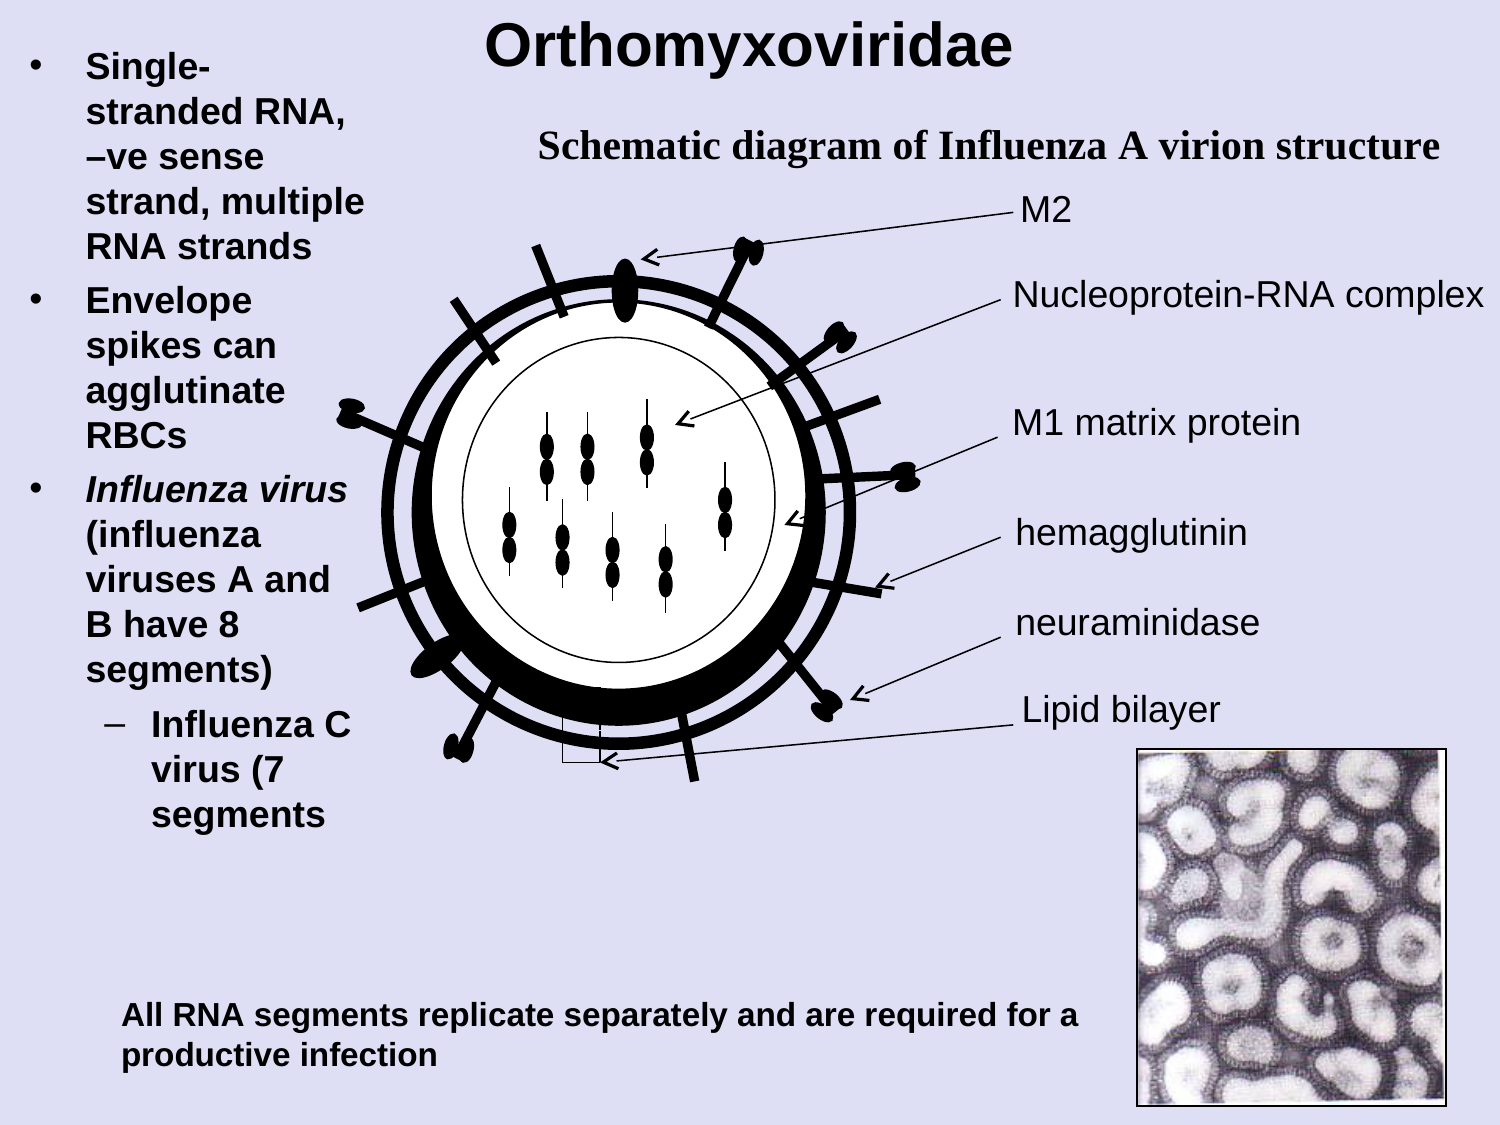

Orthomyxoviridae
Single-stranded RNA, –ve sense strand, multiple RNA strands
Envelope spikes can agglutinate RBCs
Influenza virus (influenza viruses A and B have 8 segments)
Influenza C virus (7 segments
Schematic diagram of Influenza A virion structure
M2
Nucleoprotein-RNA complex
M1 matrix protein
hemagglutinin
neuraminidase
Lipid bilayer
All RNA segments replicate separately and are required for a productive infection